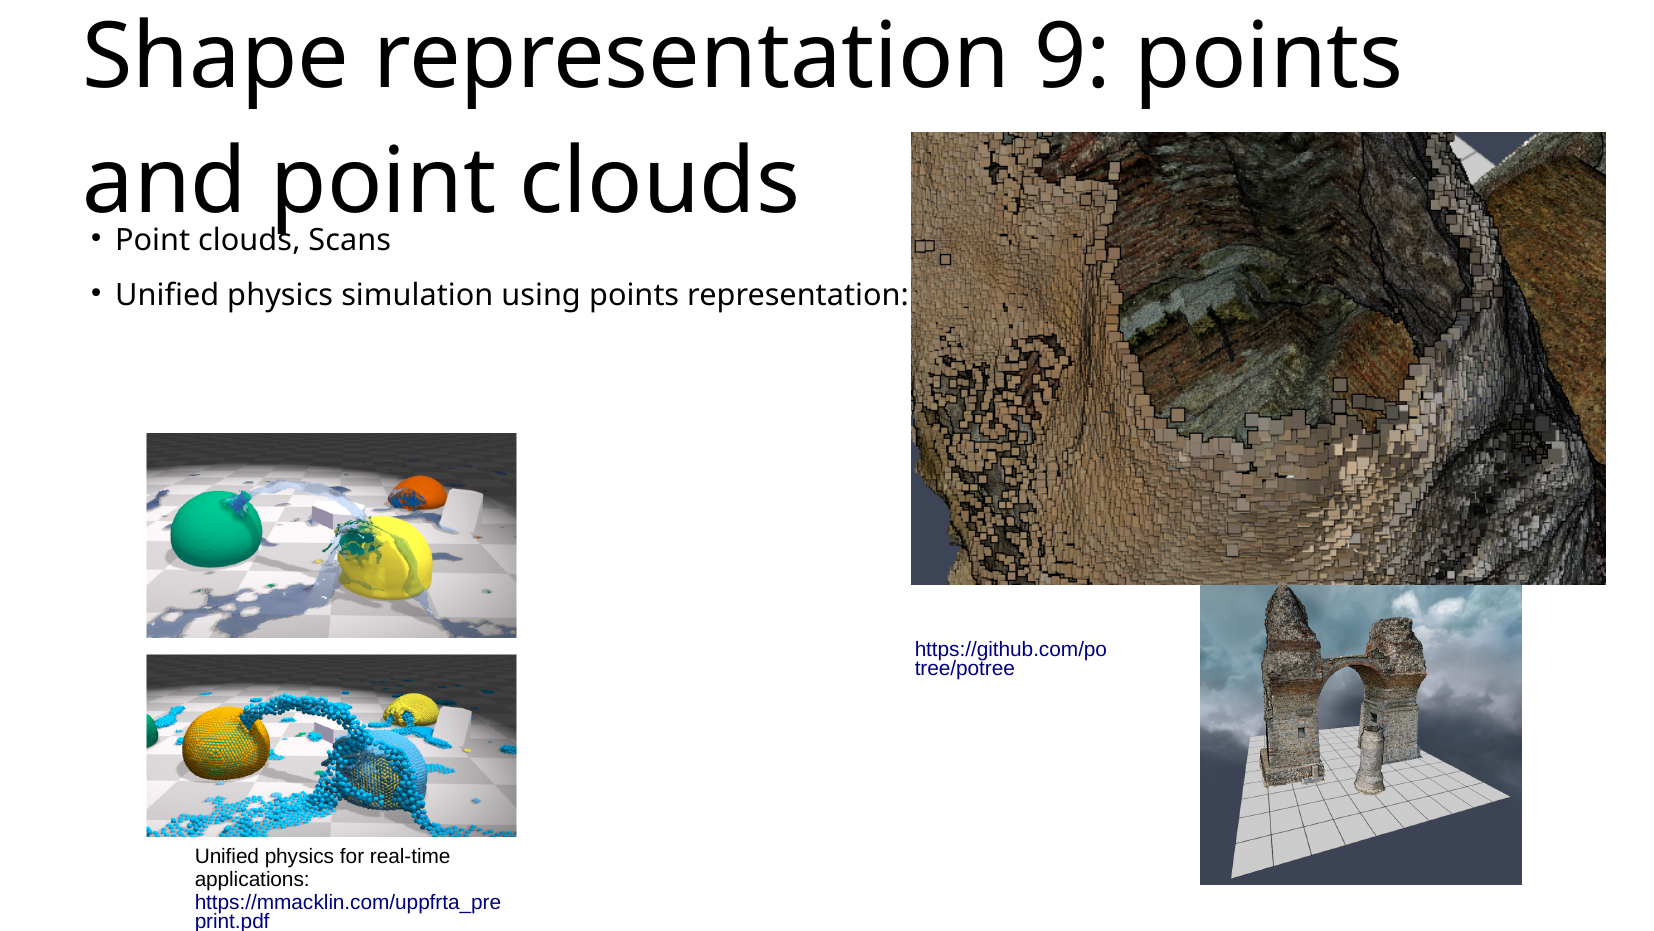

# Shape representation 9: points and point clouds
Point clouds, Scans
Unified physics simulation using points representation:
https://github.com/potree/potree
Unified physics for real-time applications: https://mmacklin.com/uppfrta_preprint.pdf